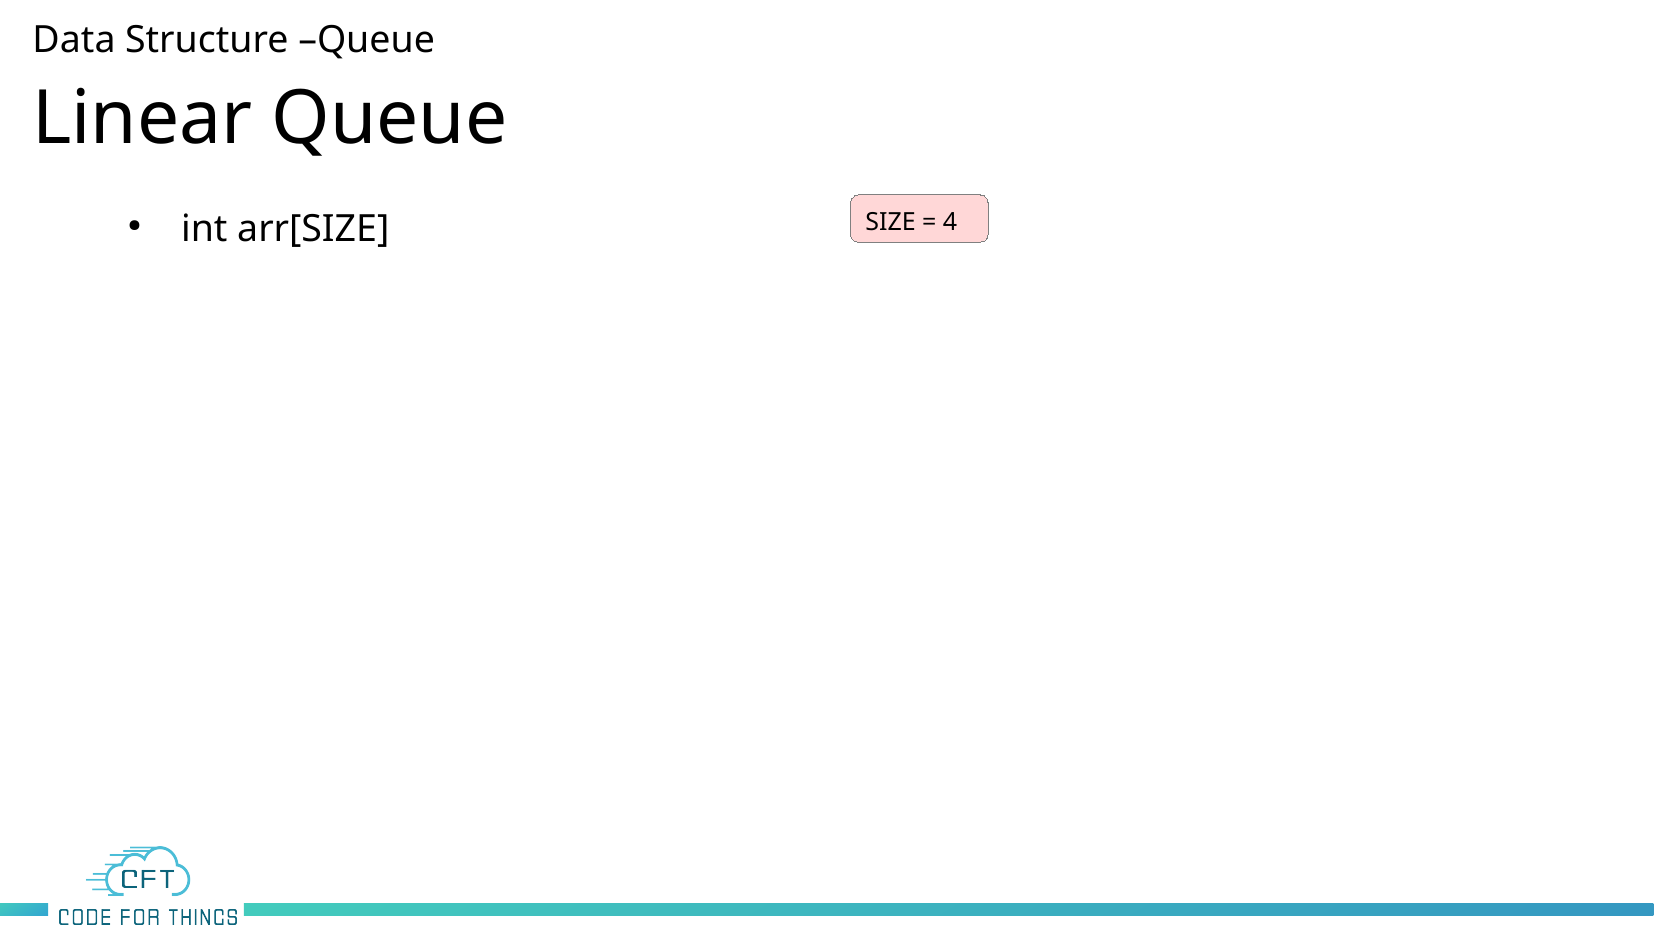

# Data Structure –Queue Linear Queue
int arr[SIZE]
SIZE = 4